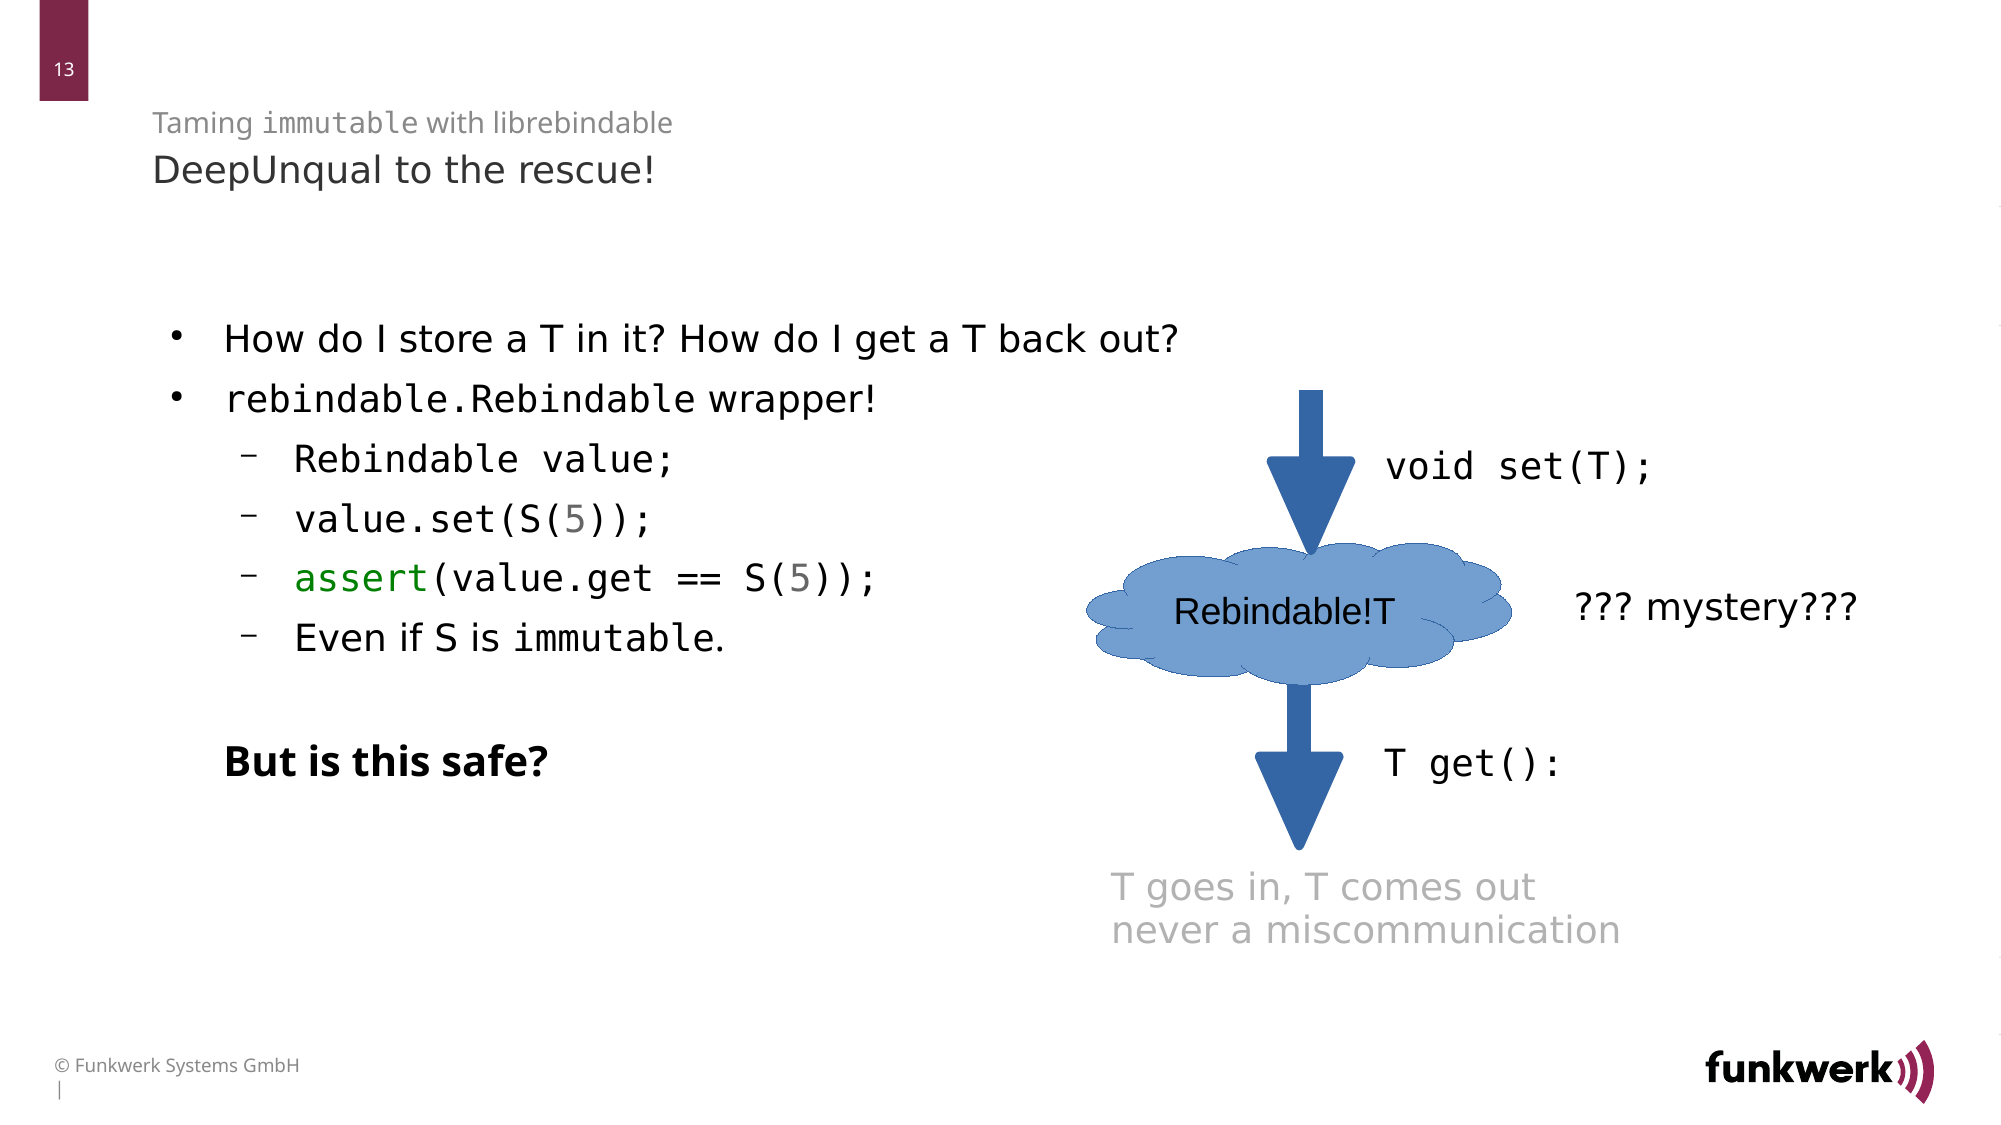

13
# Taming immutable with librebindable
DeepUnqual to the rescue!
How do I store a T in it? How do I get a T back out?
rebindable.Rebindable wrapper!
Rebindable value;
value.set(S(5));
assert(value.get == S(5));
Even if S is immutable.
But is this safe?
void set(T);
Rebindable!T
??? mystery???
 T get():
T goes in, T comes out
never a miscommunication